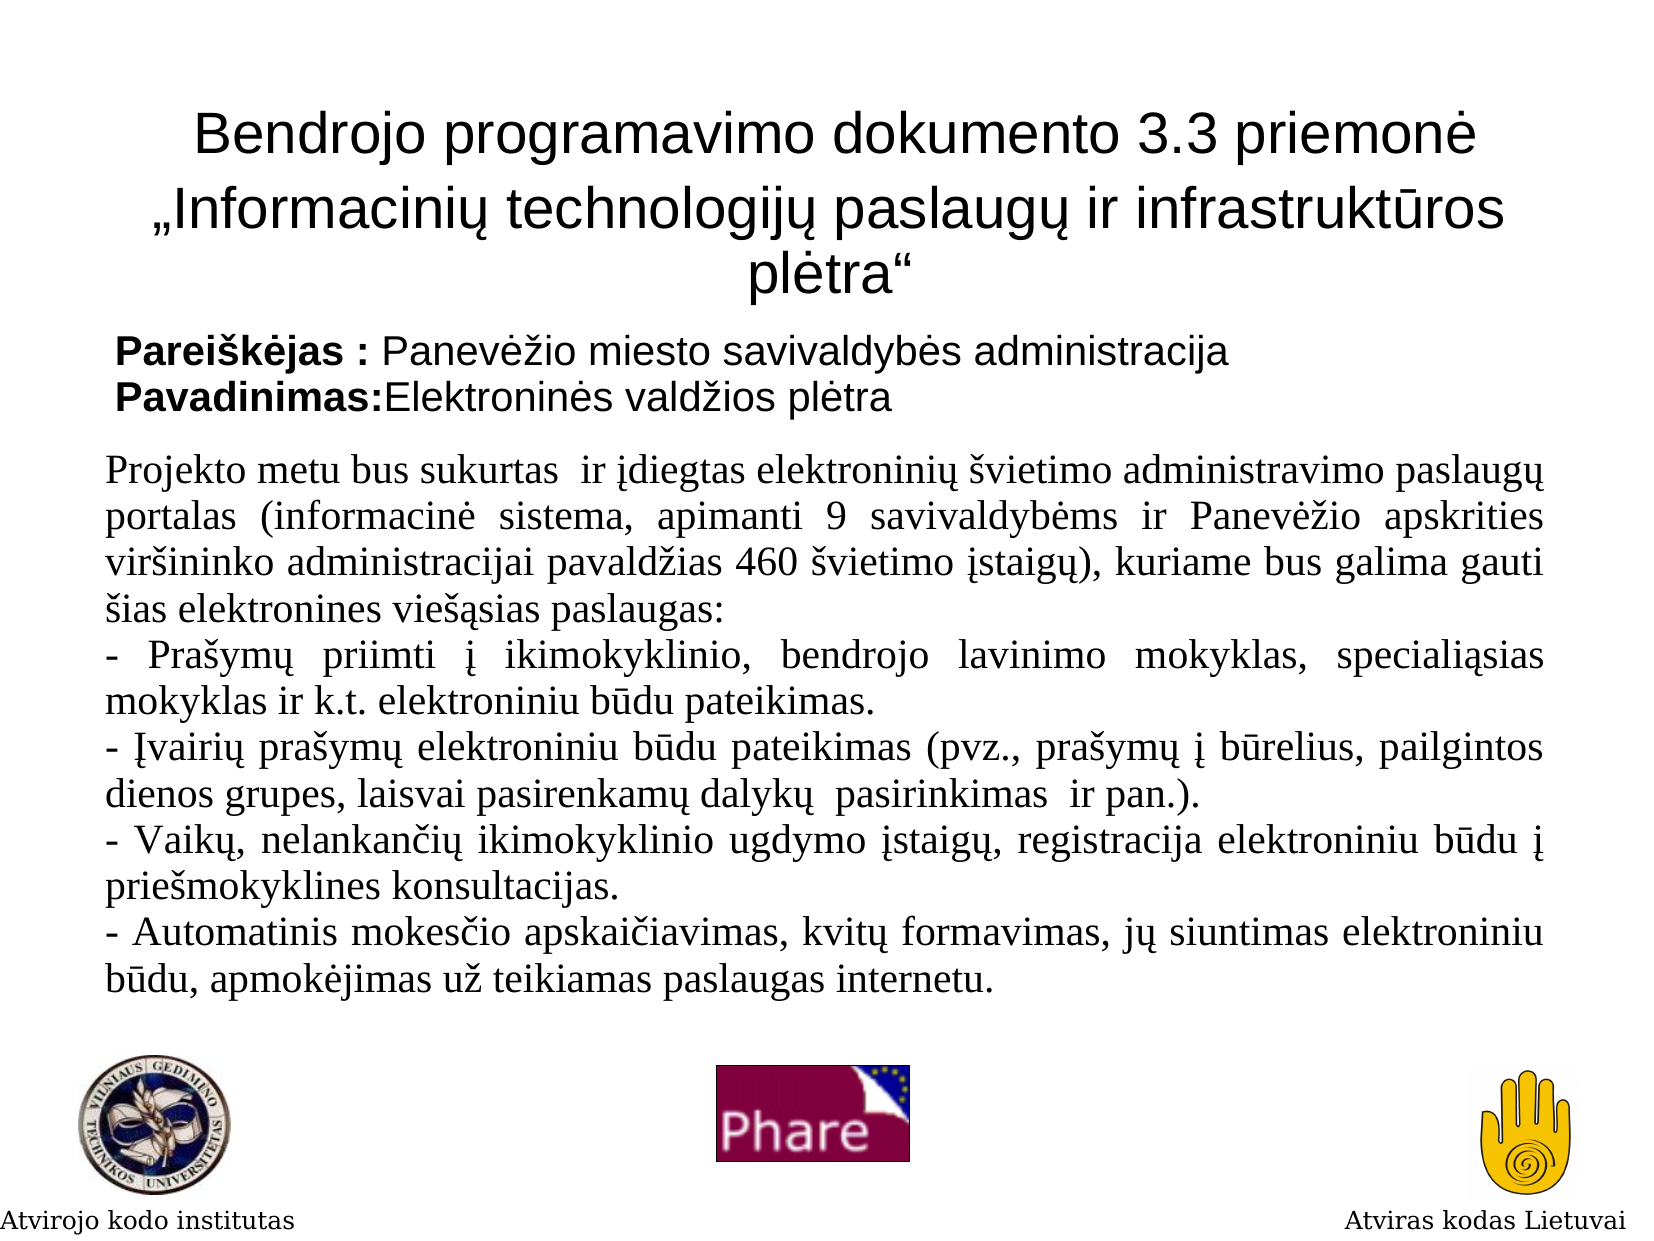

# Bendrojo programavimo dokumento 3.3 priemonė „Informacinių technologijų paslaugų ir infrastruktūros plėtra“
Pareiškėjas : Panevėžio miesto savivaldybės administracija
Pavadinimas:Elektroninės valdžios plėtra
Projekto metu bus sukurtas ir įdiegtas elektroninių švietimo administravimo paslaugų portalas (informacinė sistema, apimanti 9 savivaldybėms ir Panevėžio apskrities viršininko administracijai pavaldžias 460 švietimo įstaigų), kuriame bus galima gauti šias elektronines viešąsias paslaugas:
- Prašymų priimti į ikimokyklinio, bendrojo lavinimo mokyklas, specialiąsias mokyklas ir k.t. elektroniniu būdu pateikimas.
- Įvairių prašymų elektroniniu būdu pateikimas (pvz., prašymų į būrelius, pailgintos dienos grupes, laisvai pasirenkamų dalykų pasirinkimas ir pan.).
- Vaikų, nelankančių ikimokyklinio ugdymo įstaigų, registracija elektroniniu būdu į priešmokyklines konsultacijas.
- Automatinis mokesčio apskaičiavimas, kvitų formavimas, jų siuntimas elektroniniu būdu, apmokėjimas už teikiamas paslaugas internetu.
Atvirojo kodo institutas
Atviras kodas Lietuvai